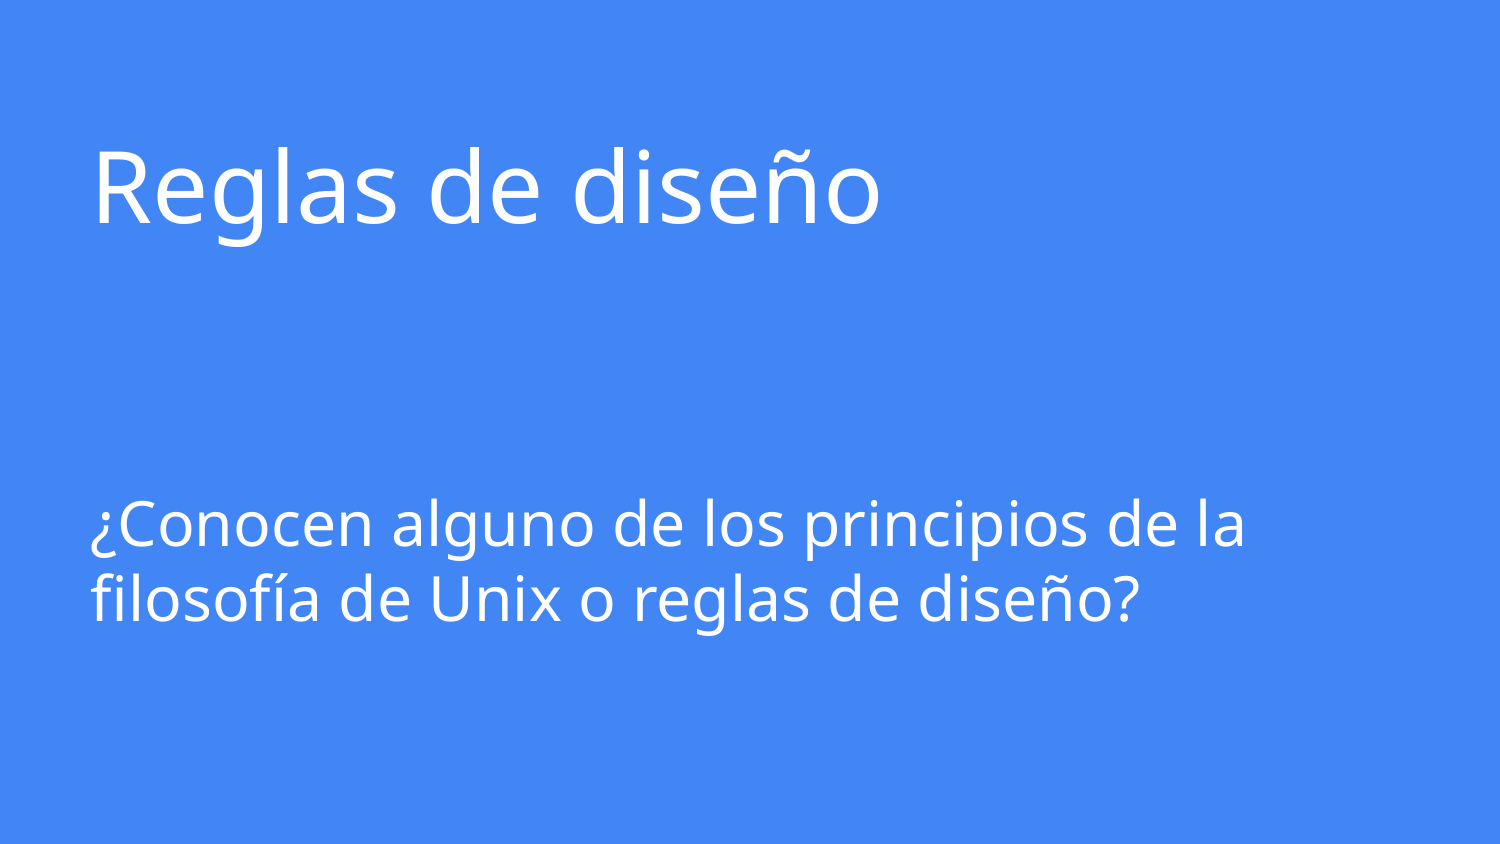

# Reglas de diseño ¿Conocen alguno de los principios de la filosofía de Unix o reglas de diseño?